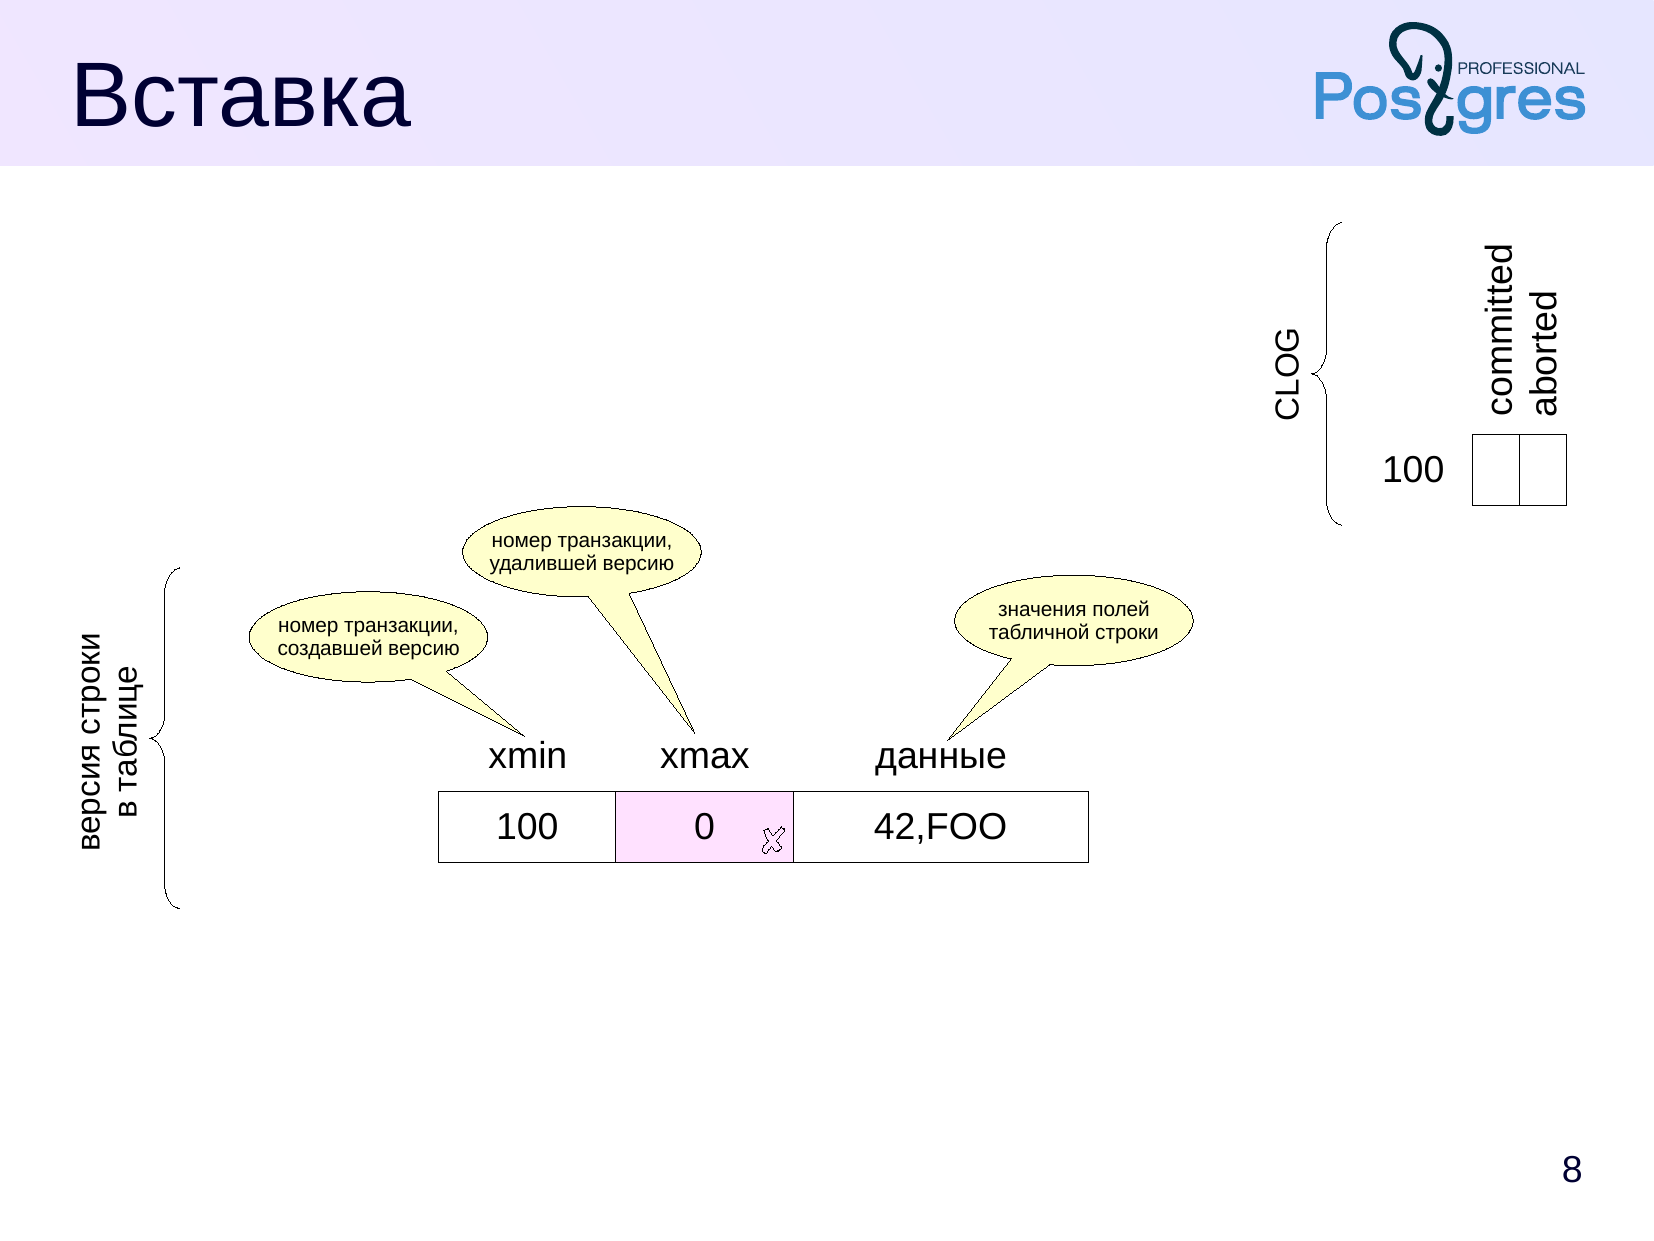

# Вставка
committed
aborted
CLOG
100
номер транзакции,
удалившей версию
значения полей
табличной строки
номер транзакции,
создавшей версию
версия строки
в таблице
xmin
xmax
данные
100
0
42,FOO